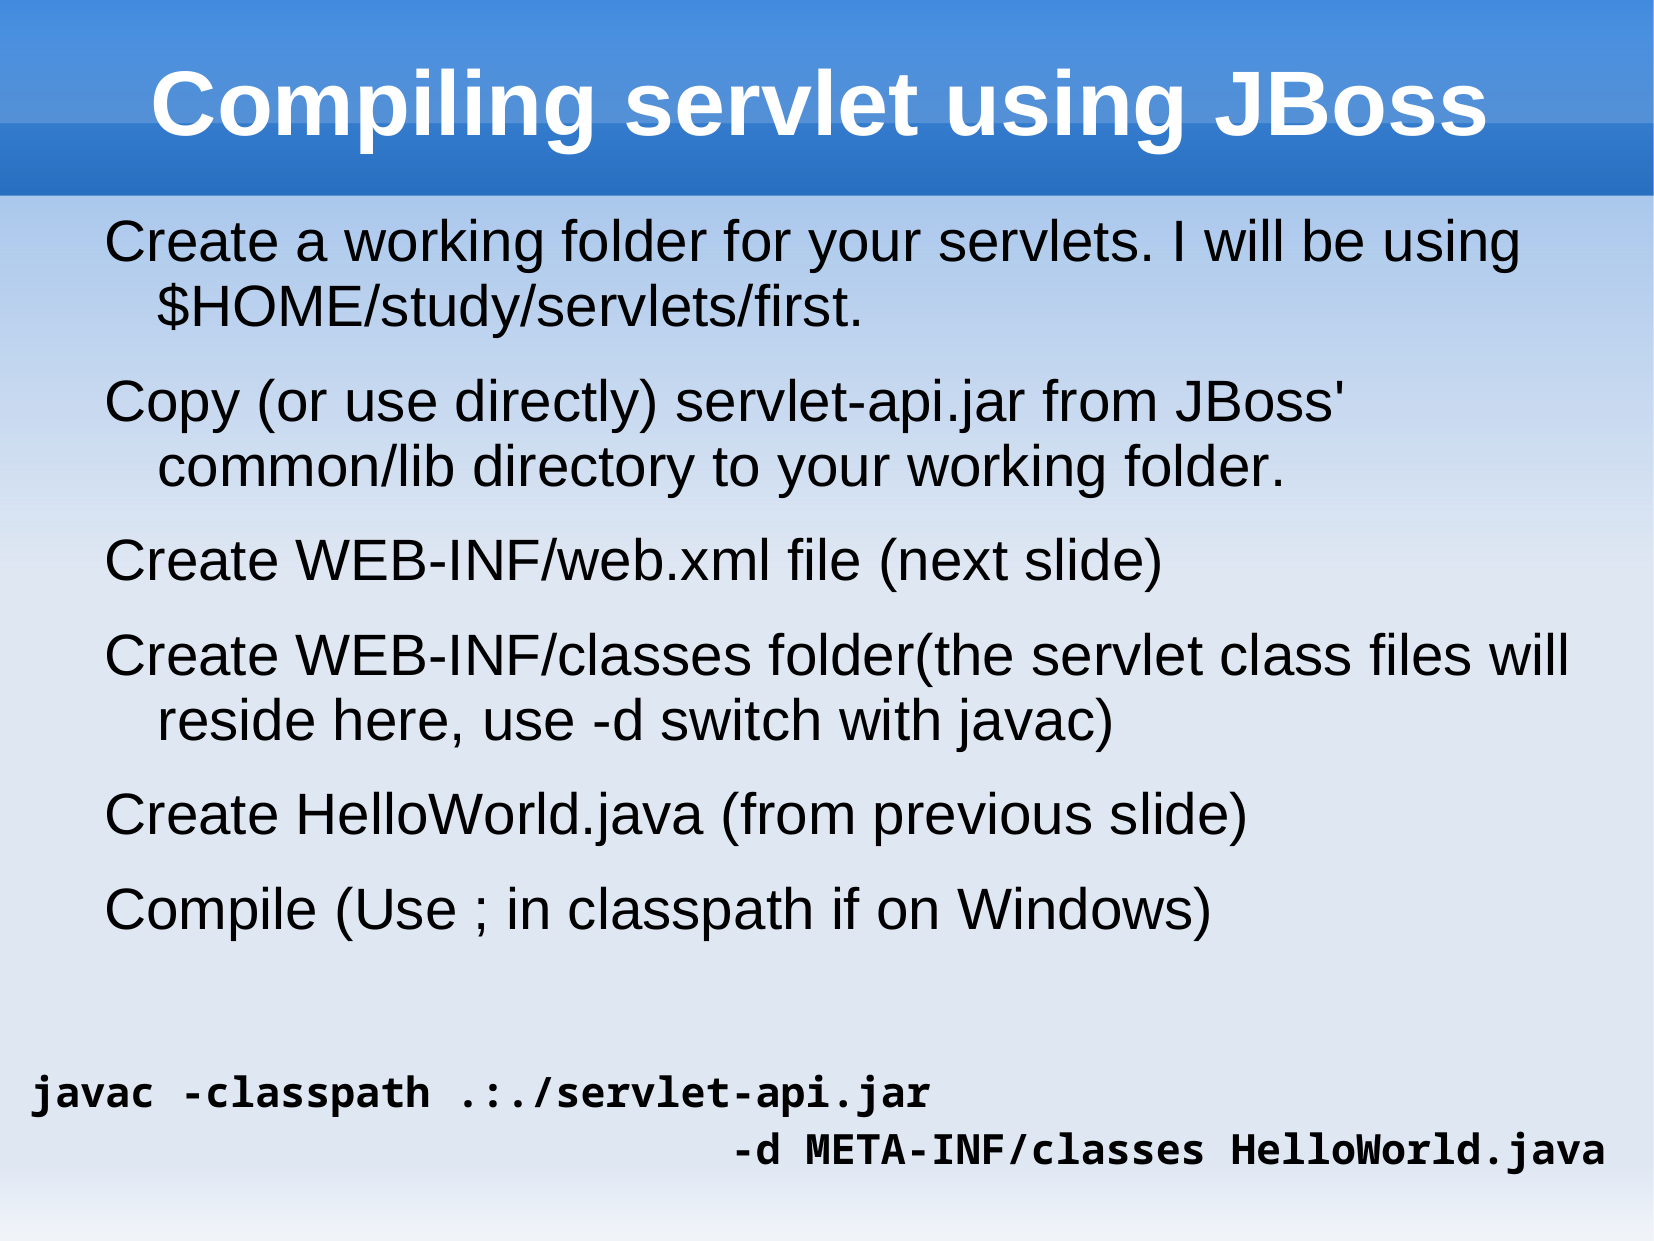

# Compiling servlet using JBoss
Create a working folder for your servlets. I will be using $HOME/study/servlets/first.
Copy (or use directly) servlet-api.jar from JBoss' common/lib directory to your working folder.
Create WEB-INF/web.xml file (next slide)
Create WEB-INF/classes folder(the servlet class files will reside here, use -d switch with javac)
Create HelloWorld.java (from previous slide)
Compile (Use ; in classpath if on Windows)
javac -classpath .:./servlet-api.jar
 -d META-INF/classes HelloWorld.java